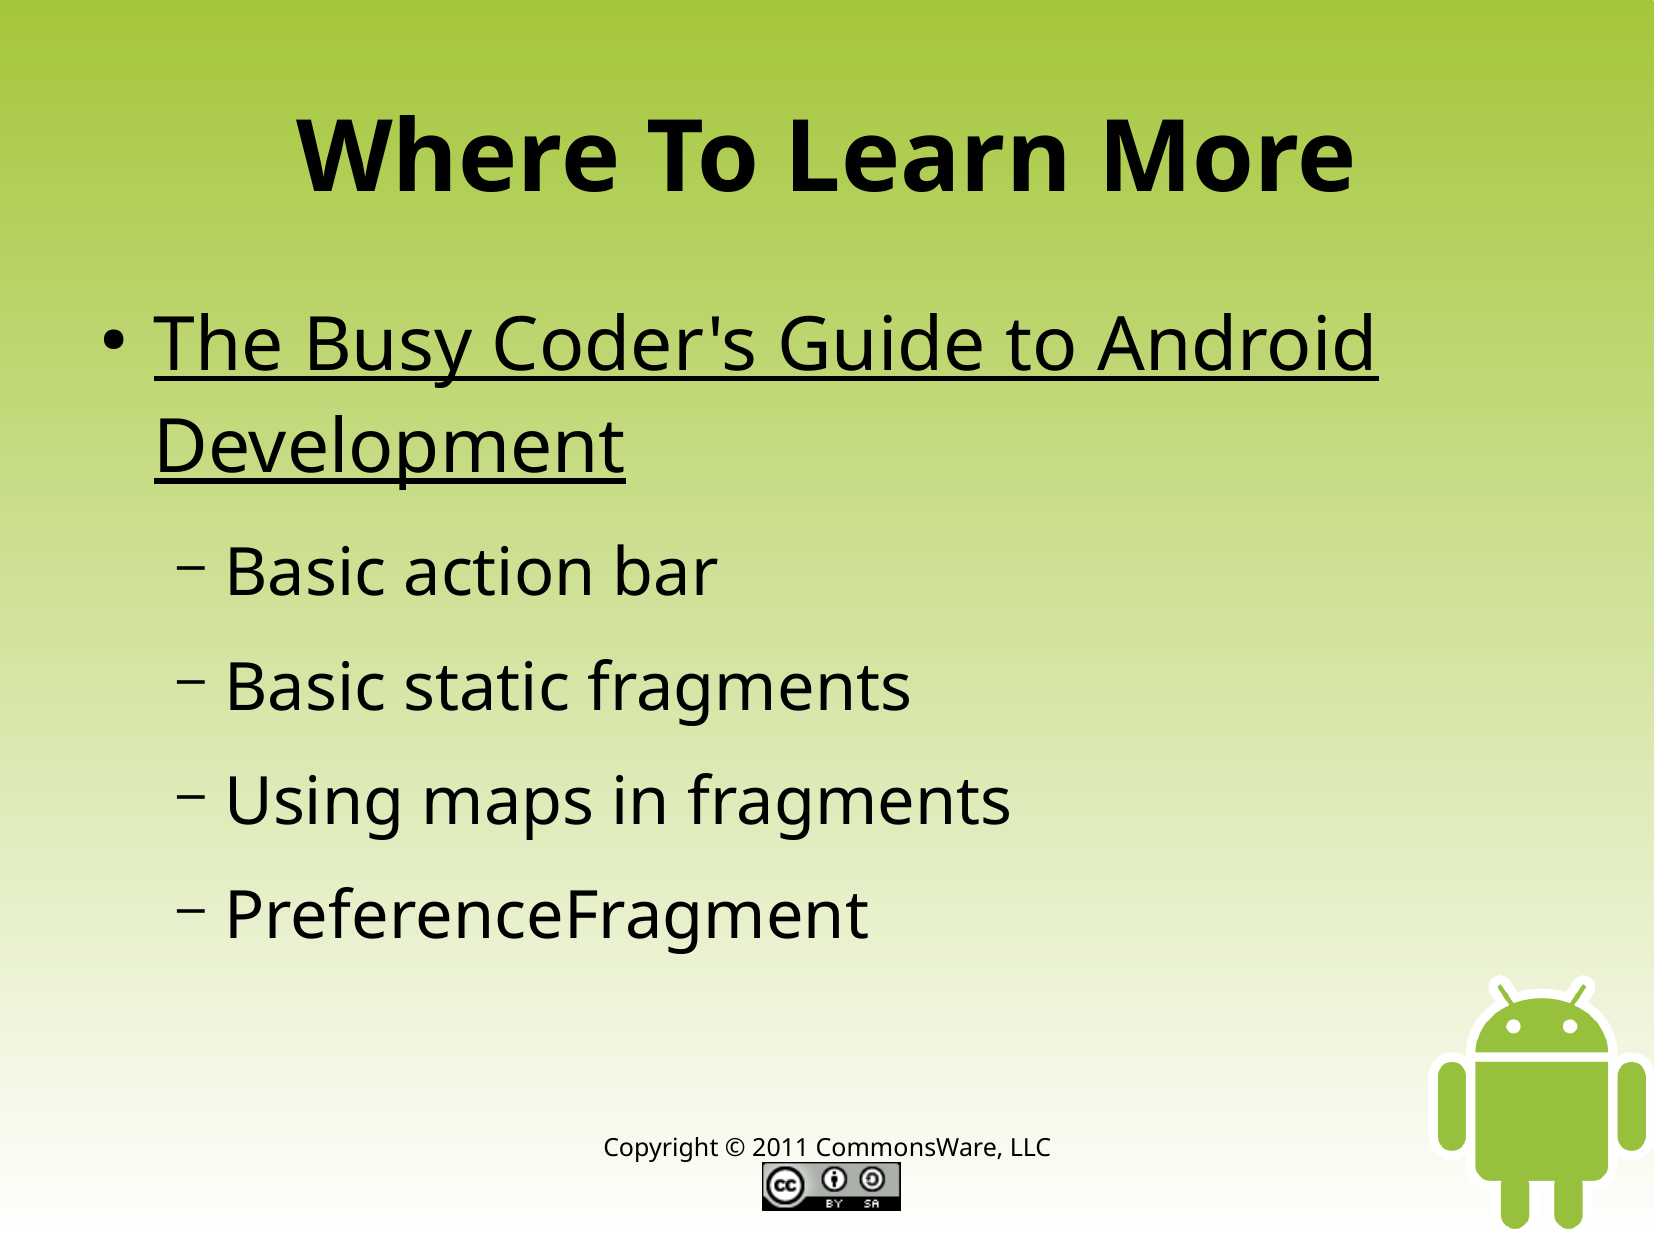

# Where To Learn More
The Busy Coder's Guide to Android Development
Basic action bar
Basic static fragments
Using maps in fragments
PreferenceFragment